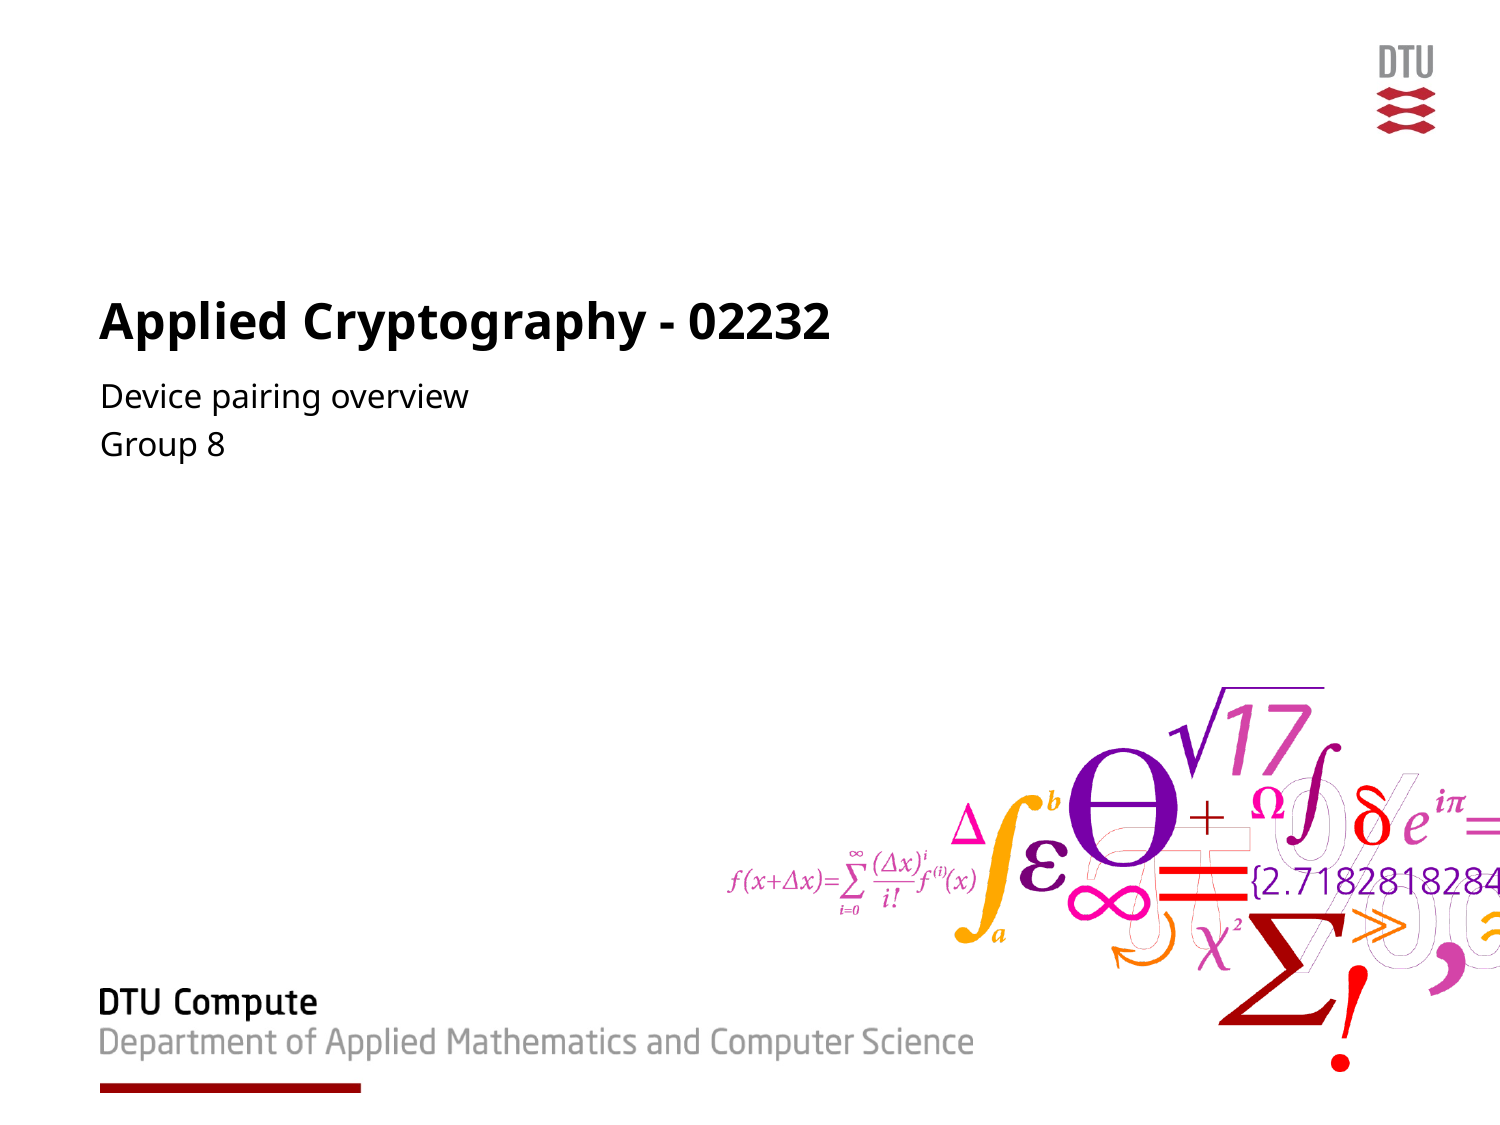

# Applied Cryptography - 02232
Device pairing overview
Group 8